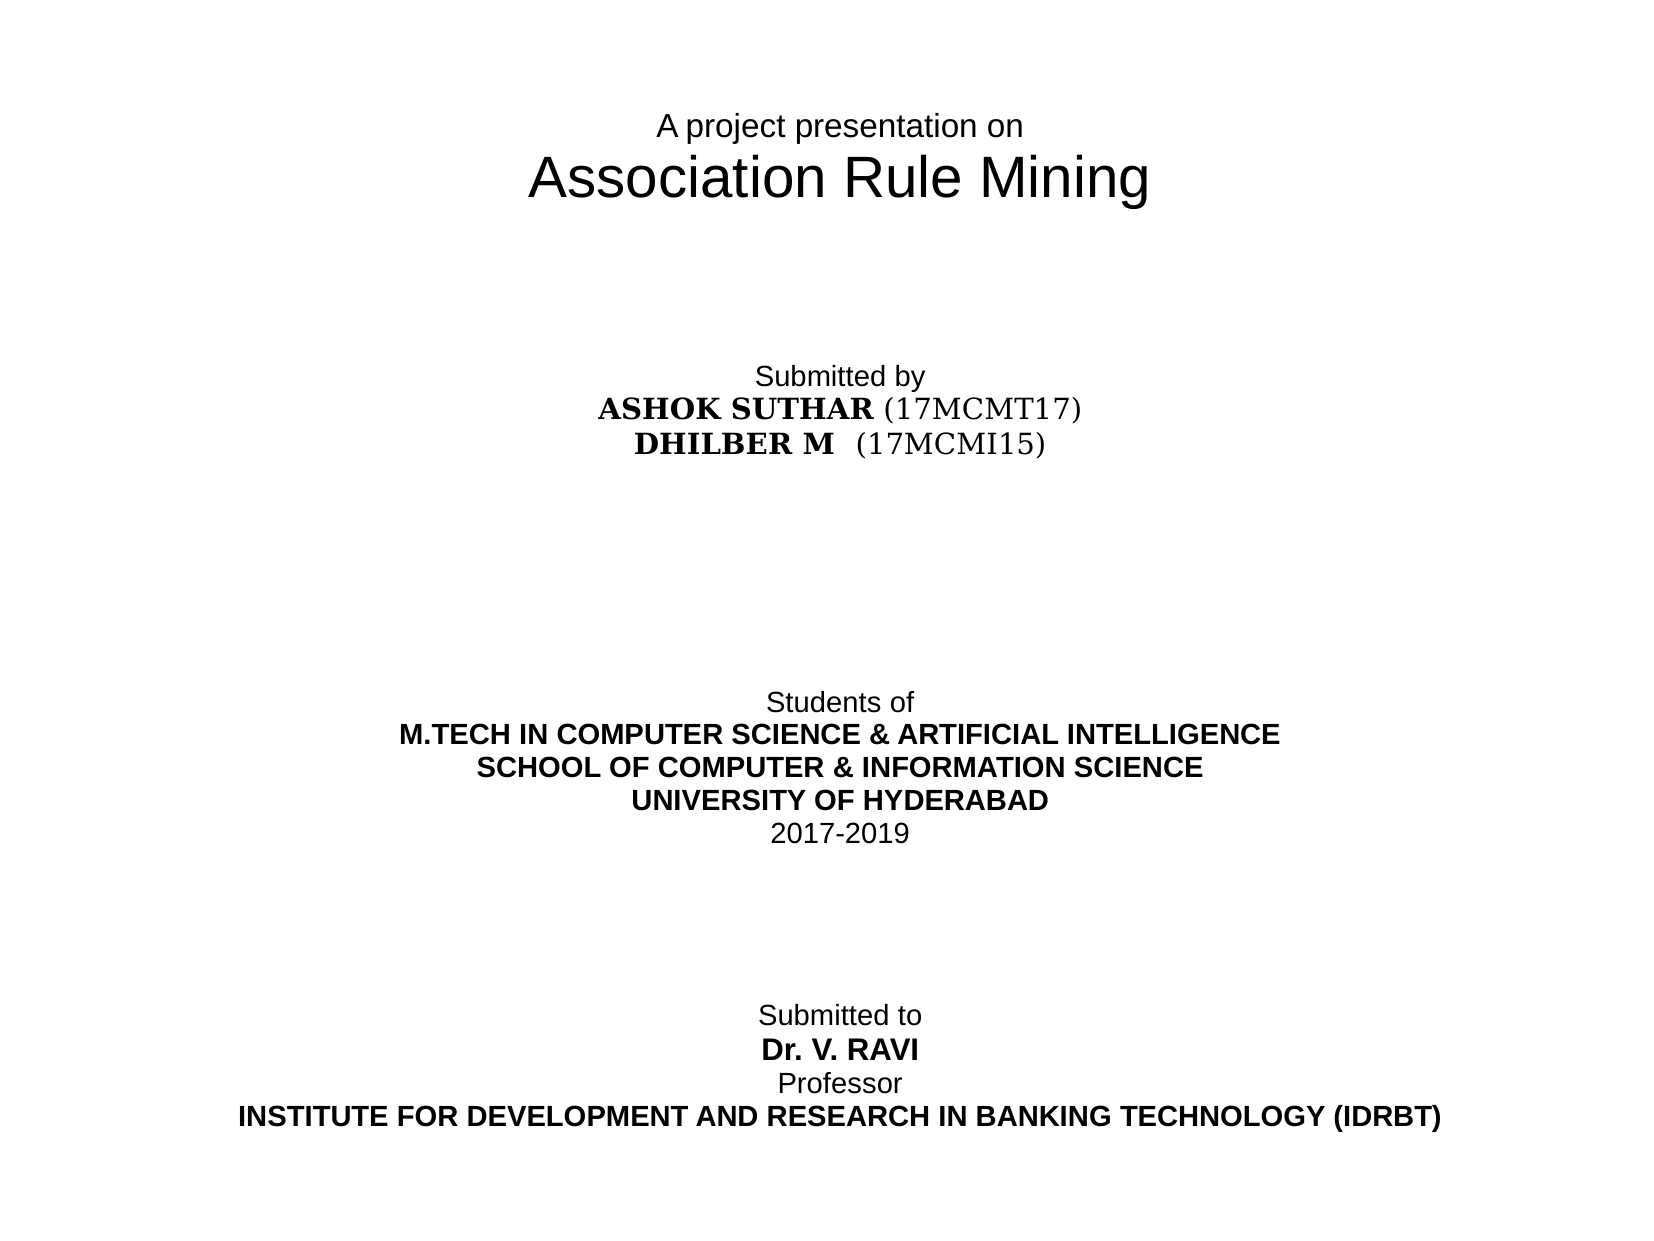

# A project presentation on
Association Rule Mining
Submitted by
ASHOK SUTHAR (17MCMT17)
DHILBER M (17MCMI15)
Students of
M.TECH IN COMPUTER SCIENCE & ARTIFICIAL INTELLIGENCE
SCHOOL OF COMPUTER & INFORMATION SCIENCE
UNIVERSITY OF HYDERABAD
2017-2019
Submitted to
Dr. V. RAVI
Professor
INSTITUTE FOR DEVELOPMENT AND RESEARCH IN BANKING TECHNOLOGY (IDRBT)